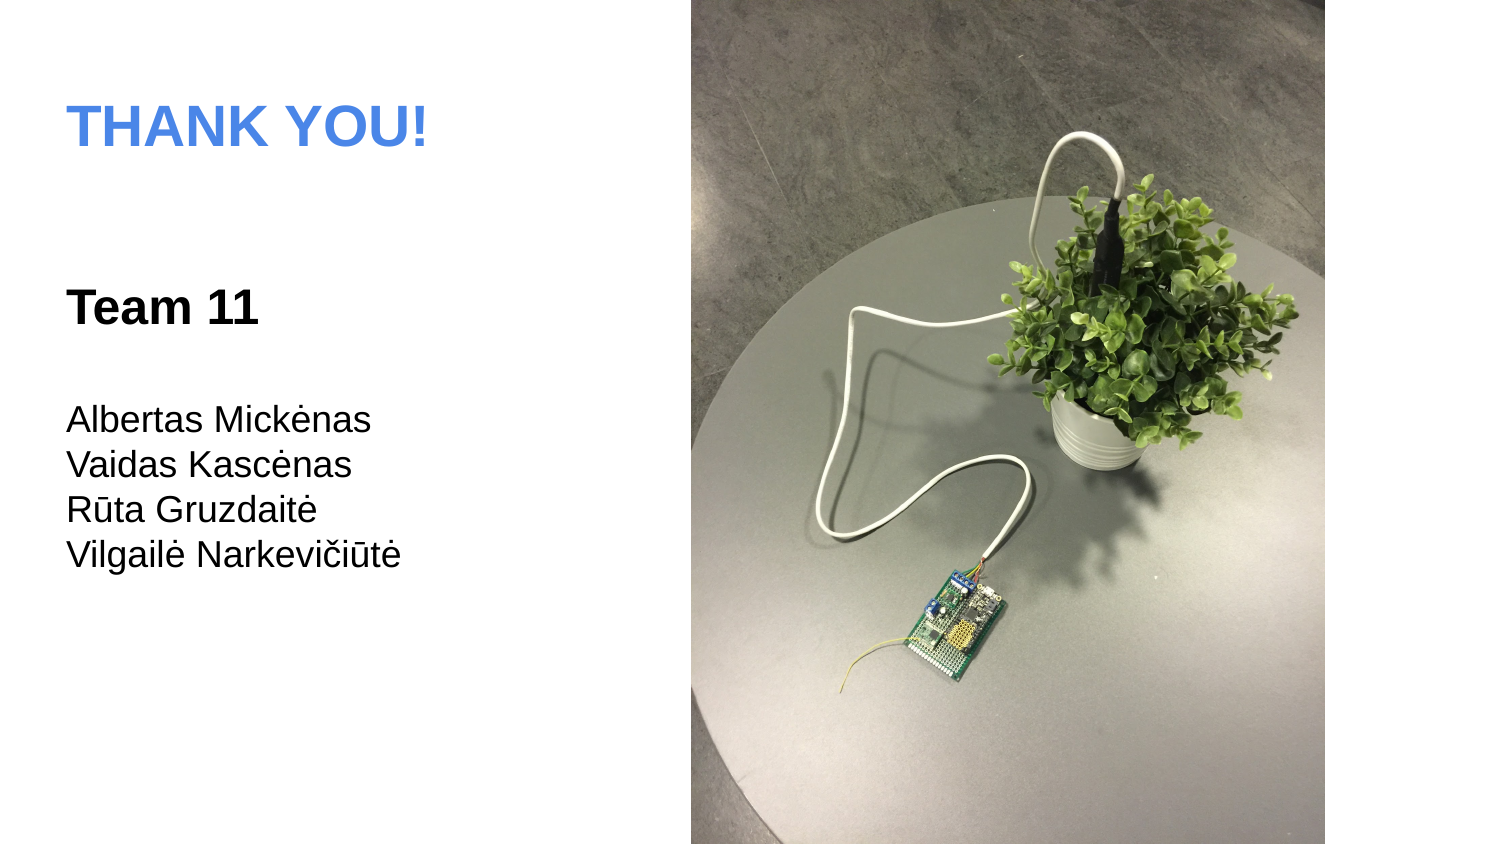

# THANK YOU!
Team 11
Albertas Mickėnas
Vaidas Kascėnas
Rūta Gruzdaitė
Vilgailė Narkevičiūtė